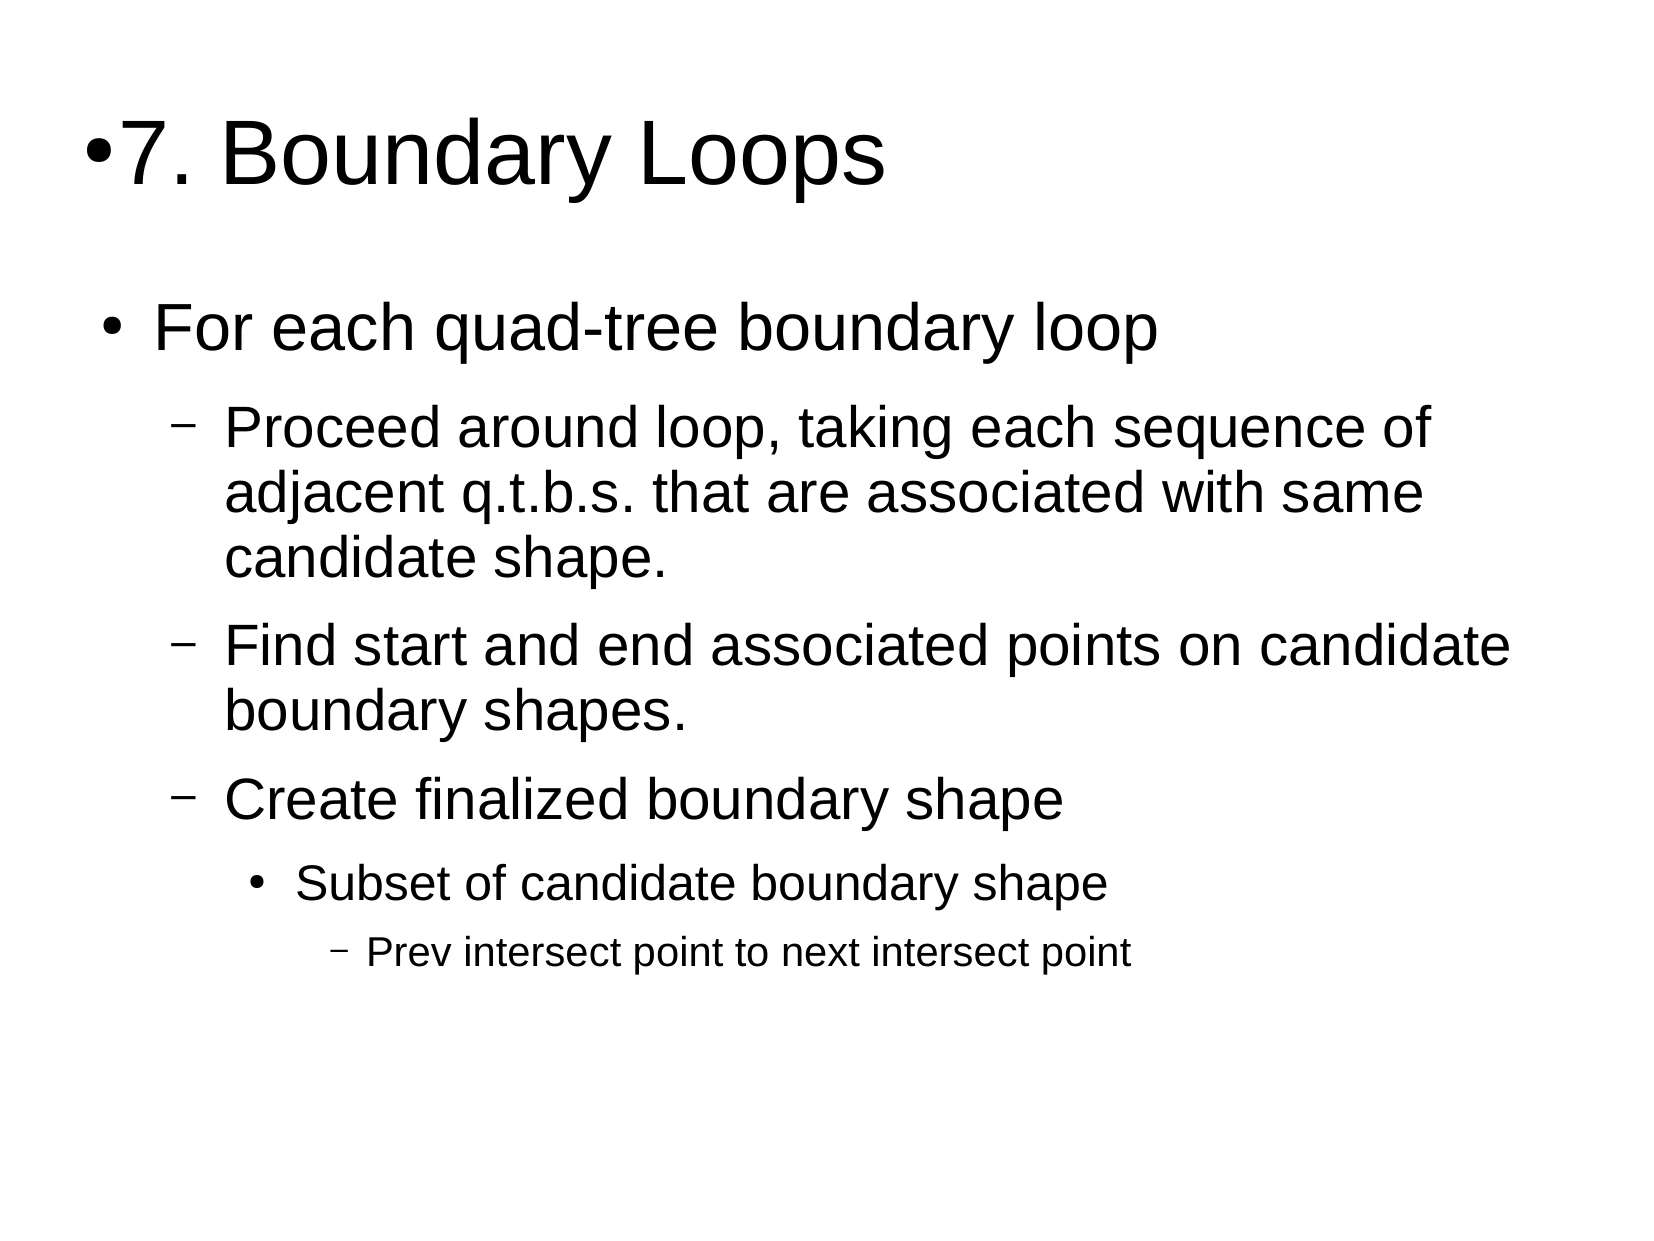

# 7. Boundary Loops
For each quad-tree boundary loop
Proceed around loop, taking each sequence of adjacent q.t.b.s. that are associated with same candidate shape.
Find start and end associated points on candidate boundary shapes.
Create finalized boundary shape
Subset of candidate boundary shape
Prev intersect point to next intersect point